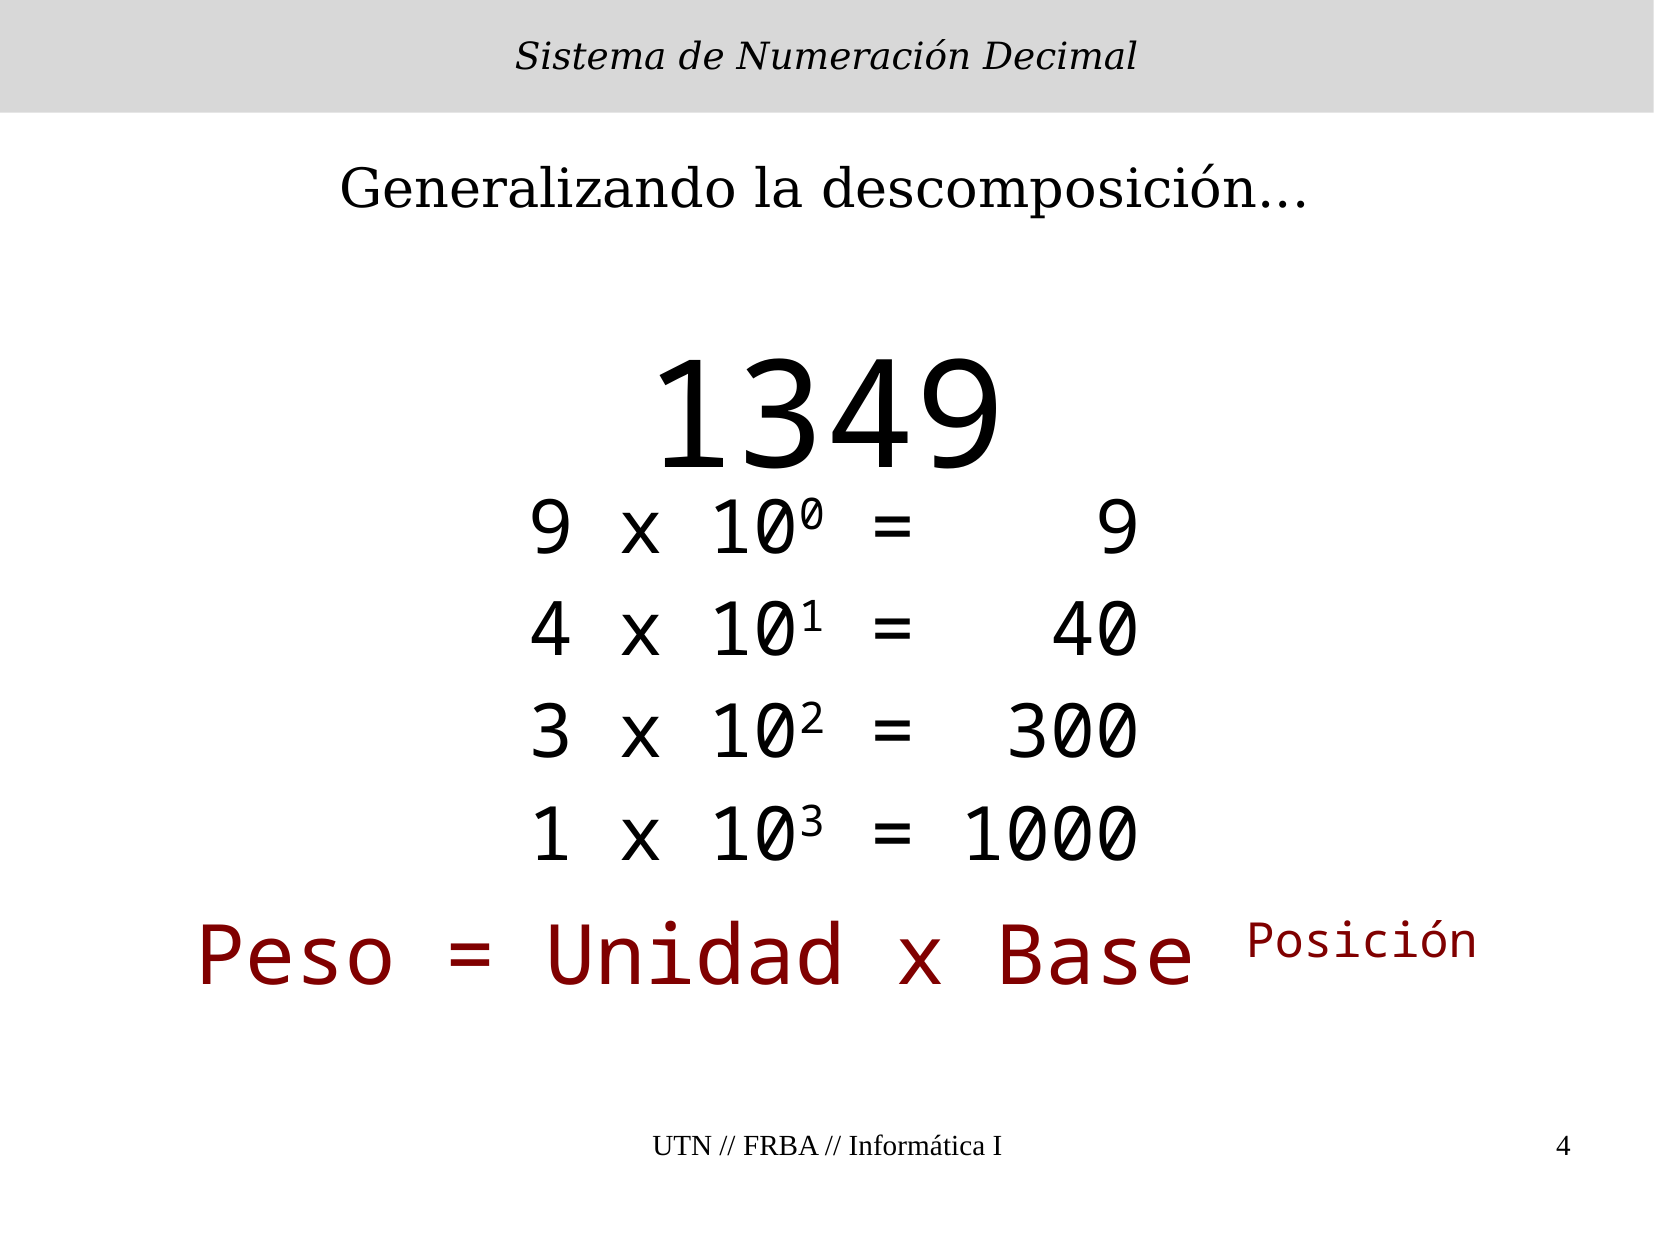

Sistema de Numeración Decimal
Generalizando la descomposición...
1349
9 x 100 = 9
4 x 101 = 40
3 x 102 = 300
1 x 103 = 1000
 Peso = Unidad x Base Posición
UTN // FRBA // Informática I
4